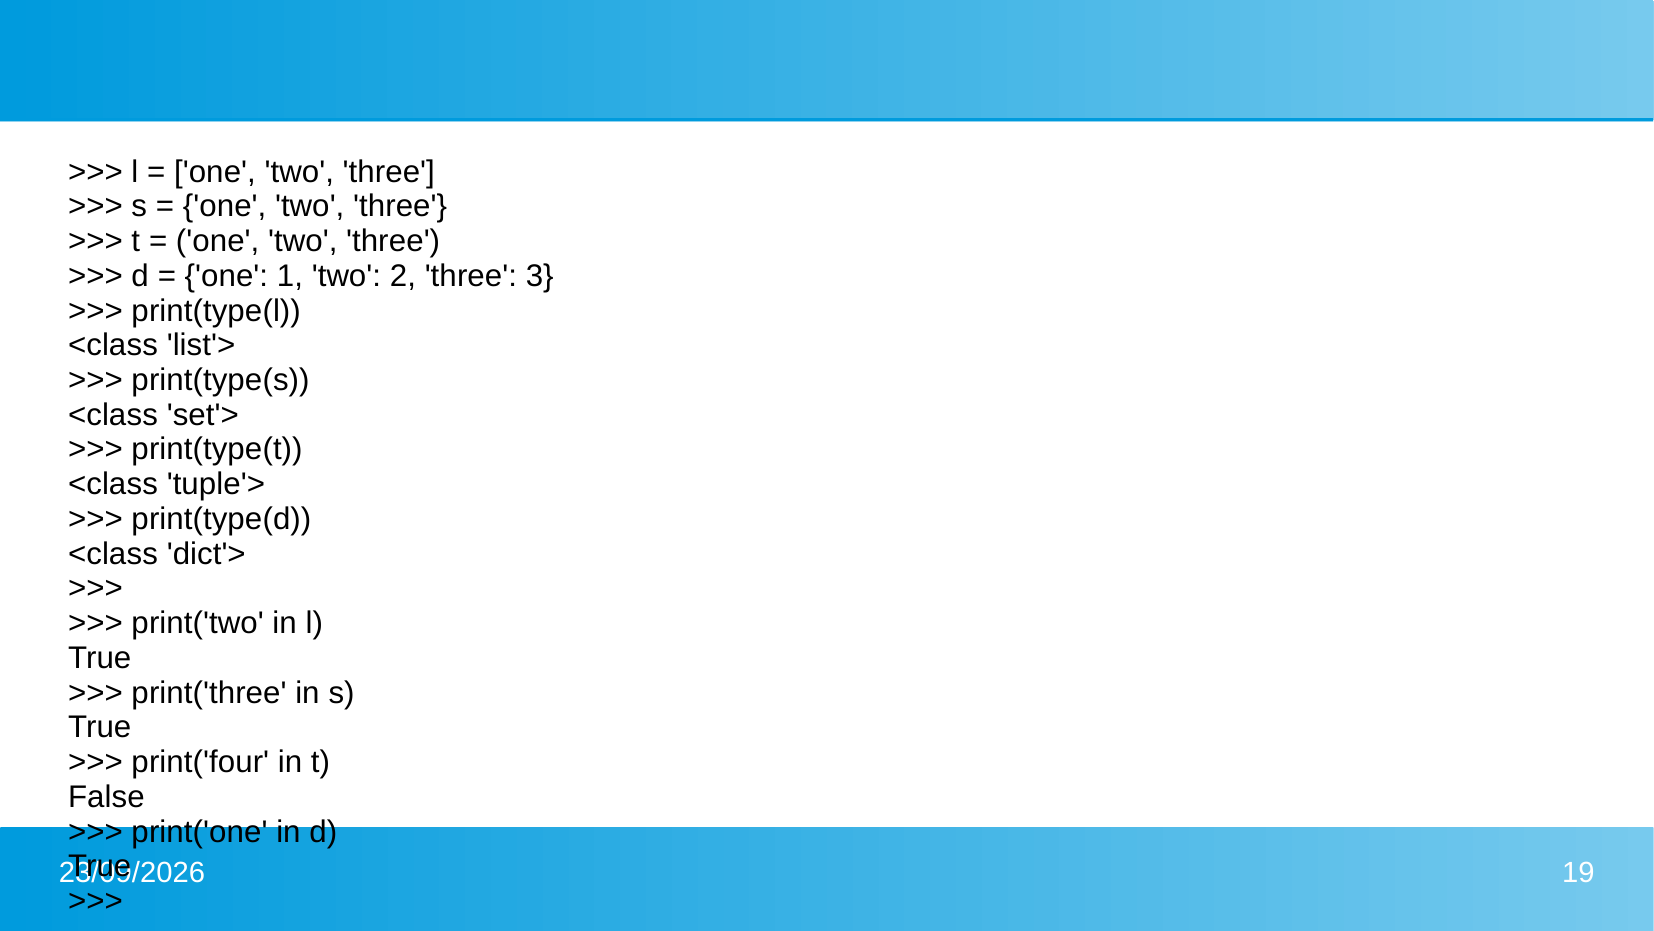

>>> l = ['one', 'two', 'three']
>>> s = {'one', 'two', 'three'}
>>> t = ('one', 'two', 'three')
>>> d = {'one': 1, 'two': 2, 'three': 3}
>>> print(type(l))
<class 'list'>
>>> print(type(s))
<class 'set'>
>>> print(type(t))
<class 'tuple'>
>>> print(type(d))
<class 'dict'>
>>>
>>> print('two' in l)
True
>>> print('three' in s)
True
>>> print('four' in t)
False
>>> print('one' in d)
True
>>>
19